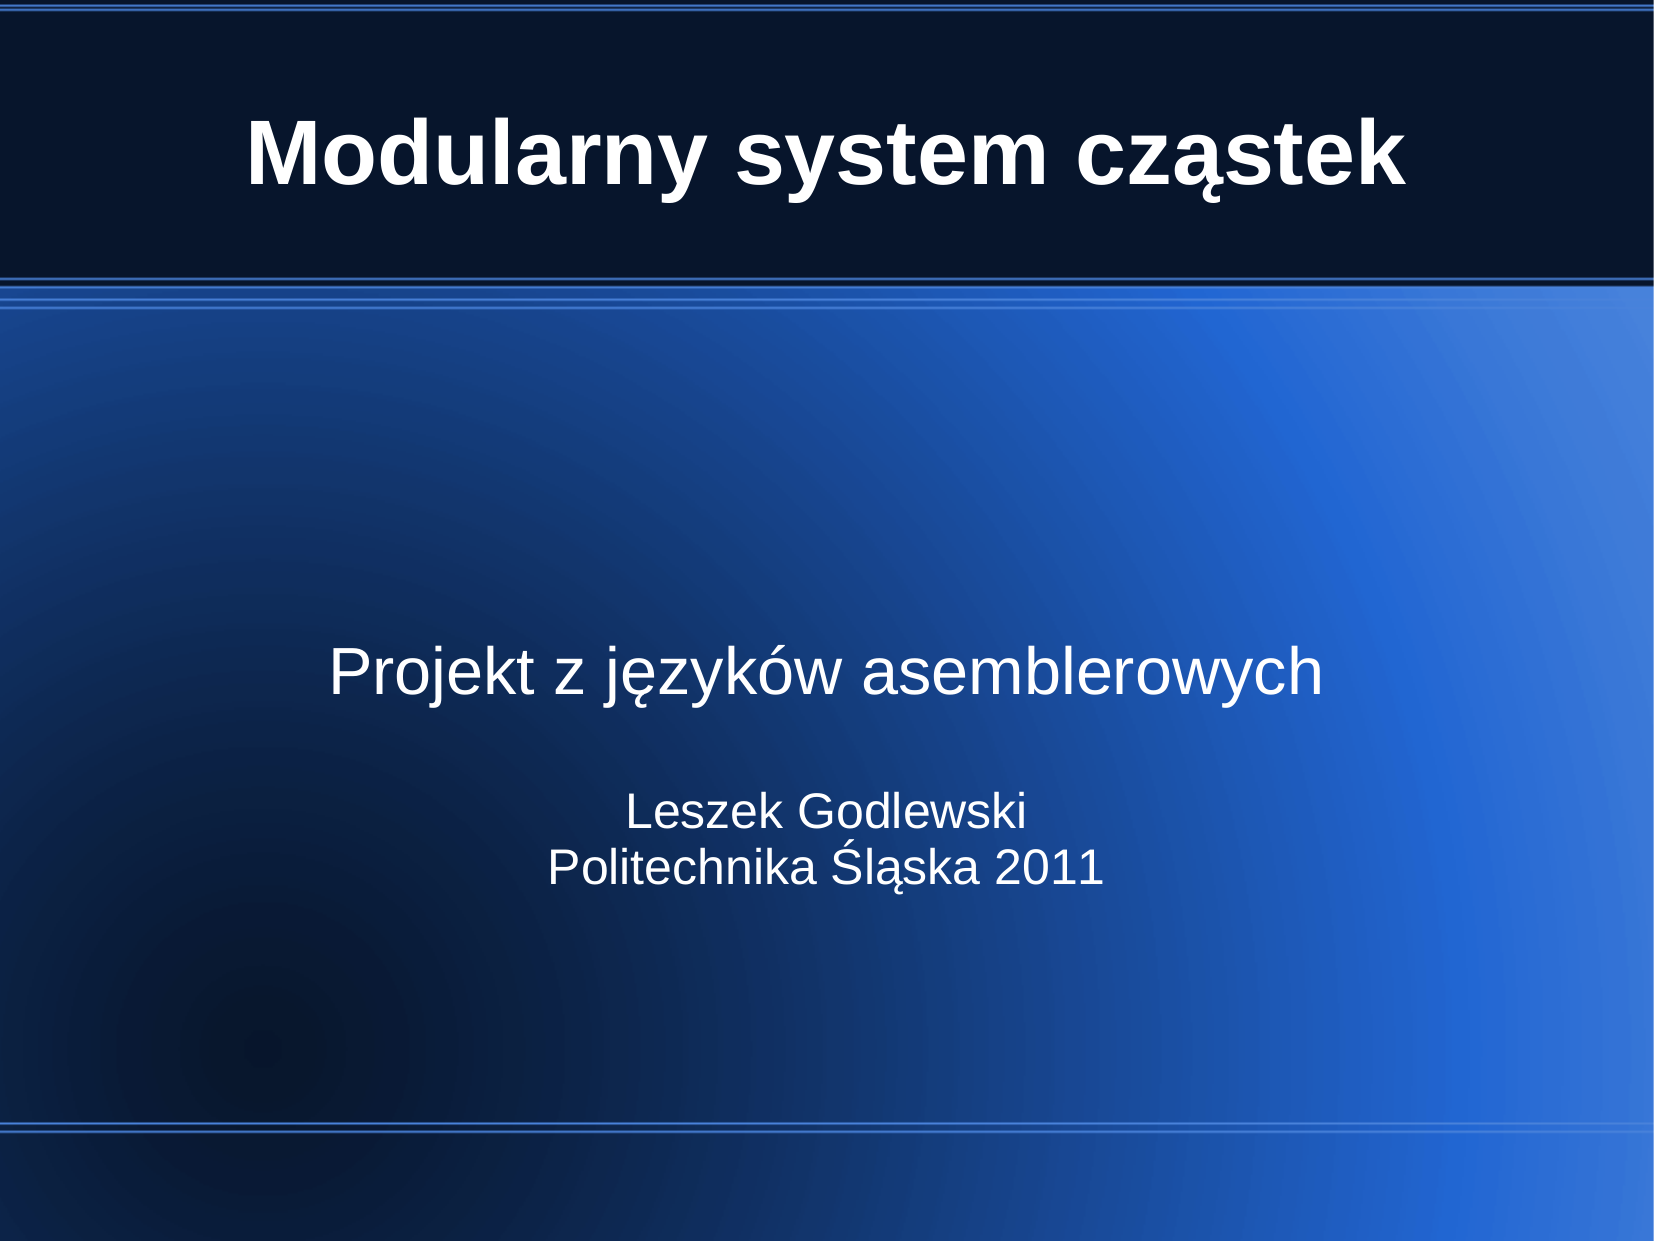

# Modularny system cząstek
Projekt z języków asemblerowych
Leszek Godlewski
Politechnika Śląska 2011